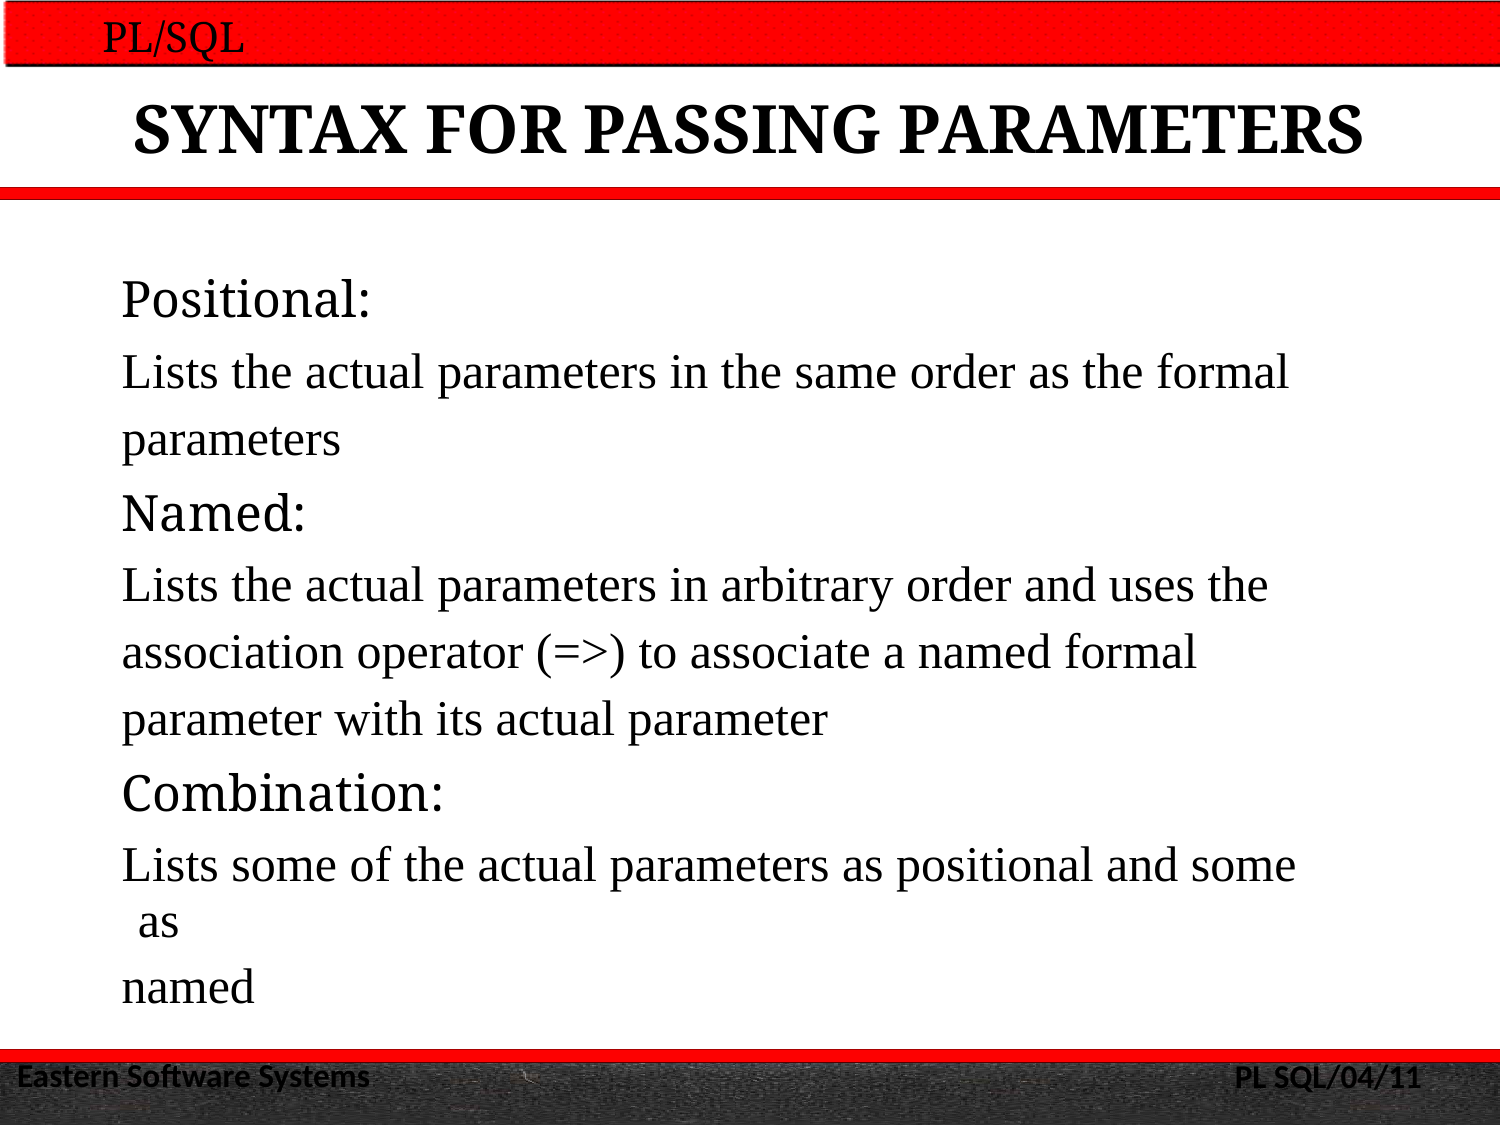

PL/SQL
SYNTAX FOR PASSING PARAMETERS
Positional:
Lists the actual parameters in the same order as the formal
parameters
Named:
Lists the actual parameters in arbitrary order and uses the
association operator (=>) to associate a named formal
parameter with its actual parameter
Combination:
Lists some of the actual parameters as positional and some as
named
Eastern Software Systems
				 PL SQL/04/11